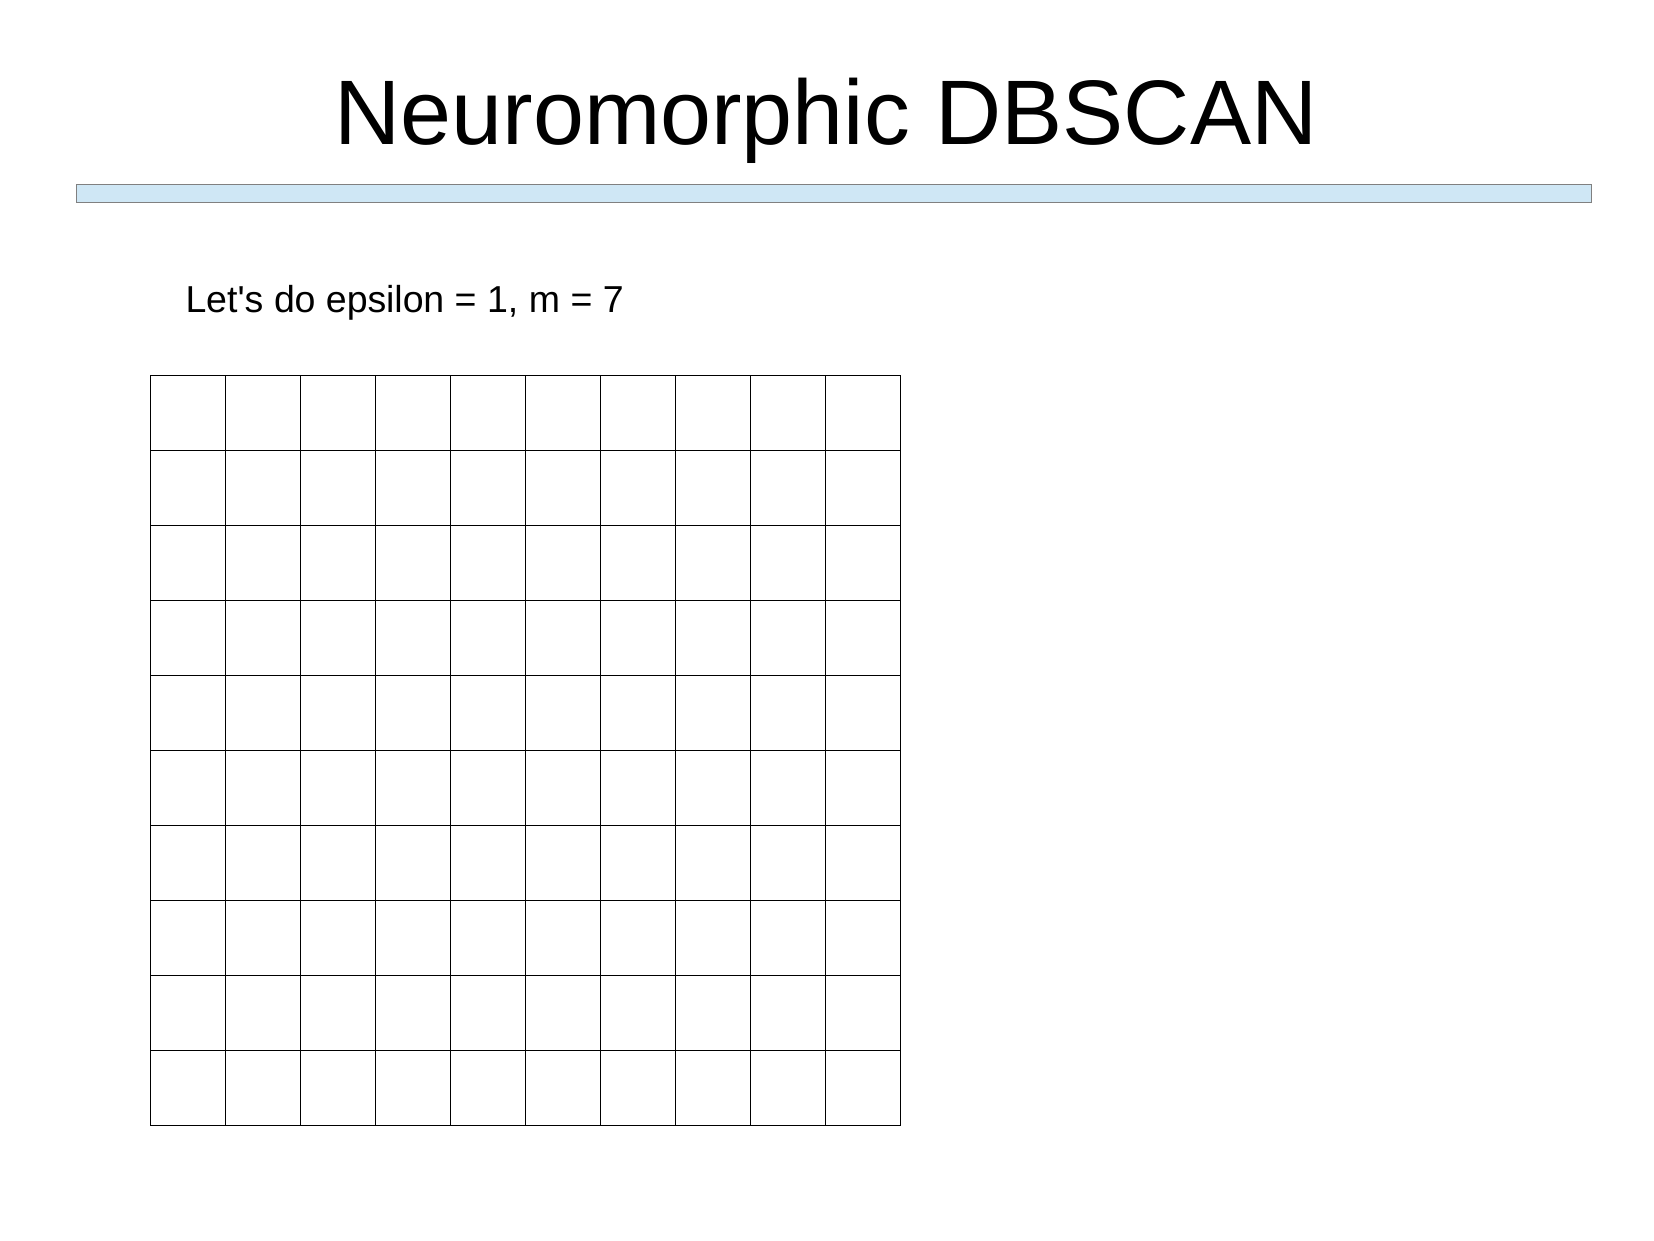

# Neuromorphic DBSCAN
Let's do epsilon = 1, m = 7